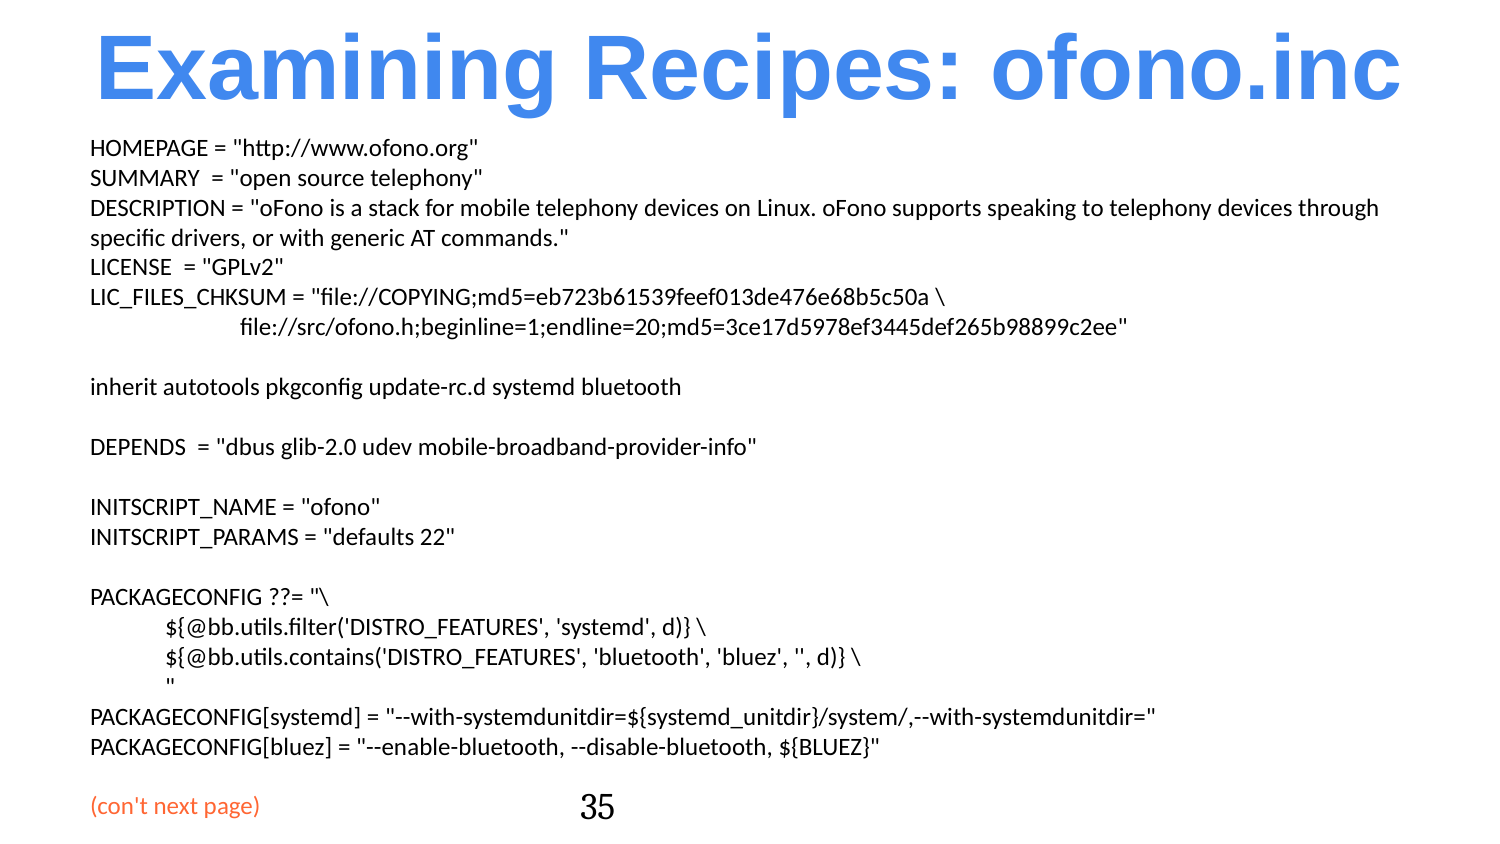

Examining Recipes: ofono.inc
HOMEPAGE = "http://www.ofono.org"
SUMMARY = "open source telephony"
DESCRIPTION = "oFono is a stack for mobile telephony devices on Linux. oFono supports speaking to telephony devices through specific drivers, or with generic AT commands."
LICENSE = "GPLv2"
LIC_FILES_CHKSUM = "file://COPYING;md5=eb723b61539feef013de476e68b5c50a \
 	file://src/ofono.h;beginline=1;endline=20;md5=3ce17d5978ef3445def265b98899c2ee"
inherit autotools pkgconfig update-rc.d systemd bluetooth
DEPENDS = "dbus glib-2.0 udev mobile-broadband-provider-info"
INITSCRIPT_NAME = "ofono"
INITSCRIPT_PARAMS = "defaults 22"
PACKAGECONFIG ??= "\
	${@bb.utils.filter('DISTRO_FEATURES', 'systemd', d)} \
	${@bb.utils.contains('DISTRO_FEATURES', 'bluetooth', 'bluez', '', d)} \
	"
PACKAGECONFIG[systemd] = "--with-systemdunitdir=${systemd_unitdir}/system/,--with-systemdunitdir="
PACKAGECONFIG[bluez] = "--enable-bluetooth, --disable-bluetooth, ${BLUEZ}"
(con't next page)